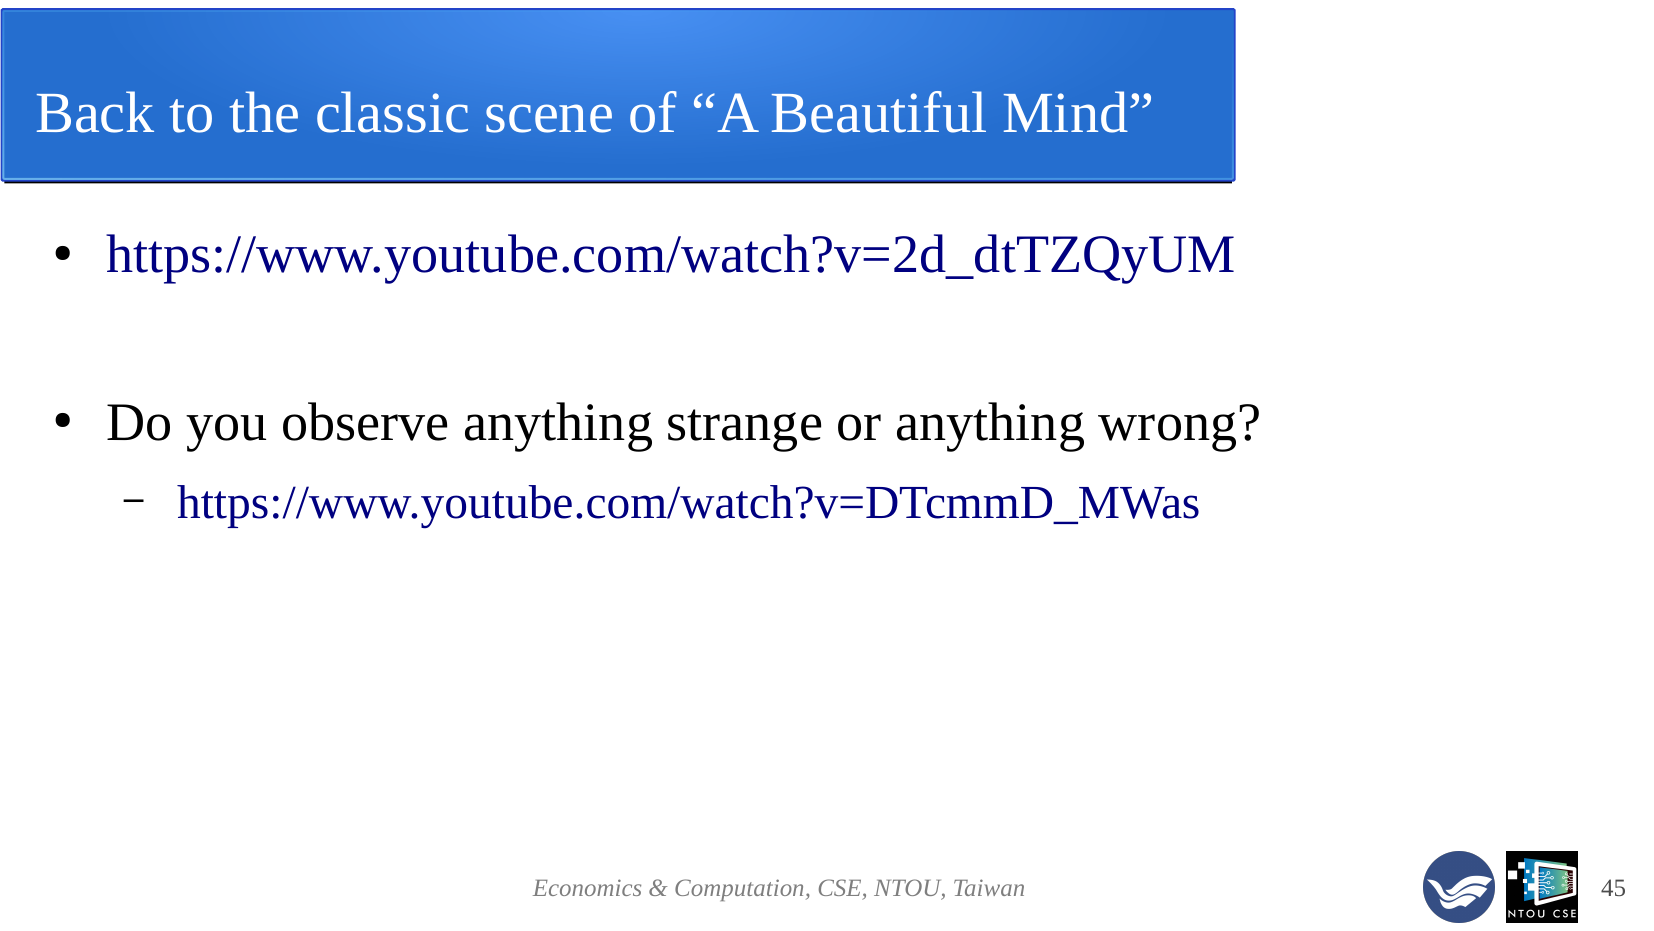

# Back to the classic scene of “A Beautiful Mind”
https://www.youtube.com/watch?v=2d_dtTZQyUM
Do you observe anything strange or anything wrong?
https://www.youtube.com/watch?v=DTcmmD_MWas
Economics & Computation, CSE, NTOU, Taiwan
45